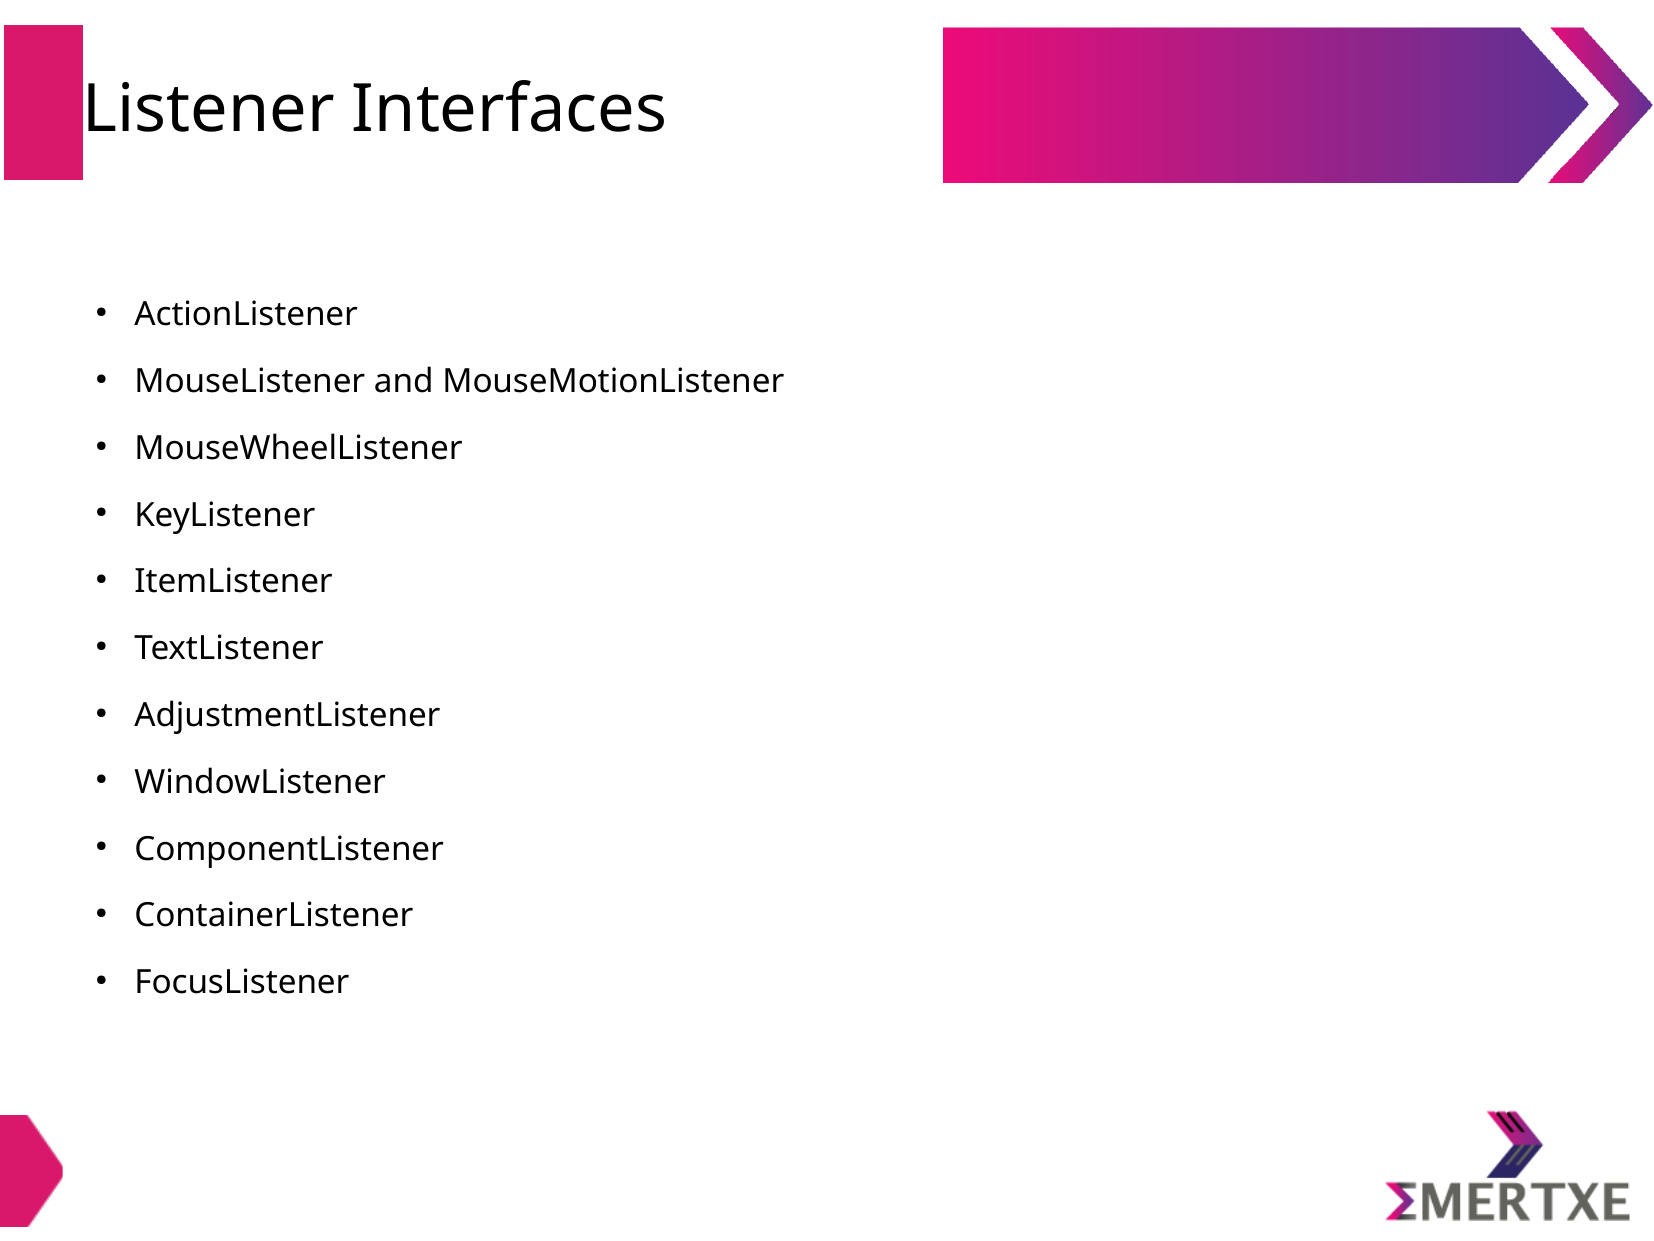

# Listener Interfaces
ActionListener
MouseListener and MouseMotionListener
MouseWheelListener
KeyListener
ItemListener
TextListener
AdjustmentListener
WindowListener
ComponentListener
ContainerListener
FocusListener